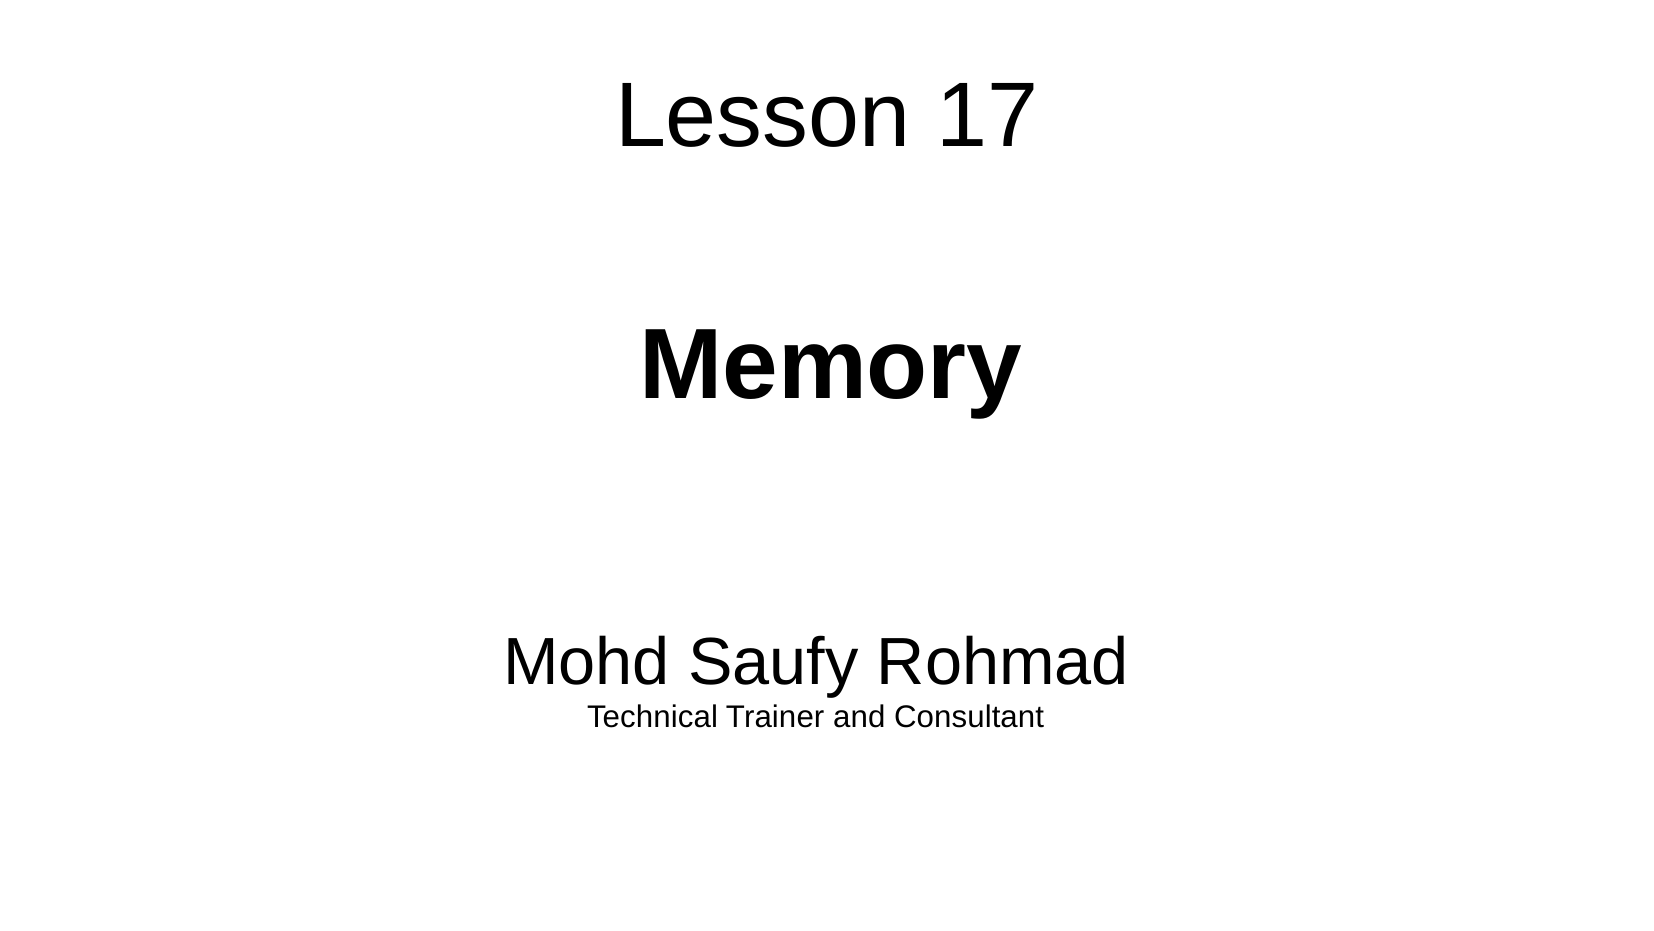

# Lesson 17
Memory
Mohd Saufy Rohmad
Technical Trainer and Consultant